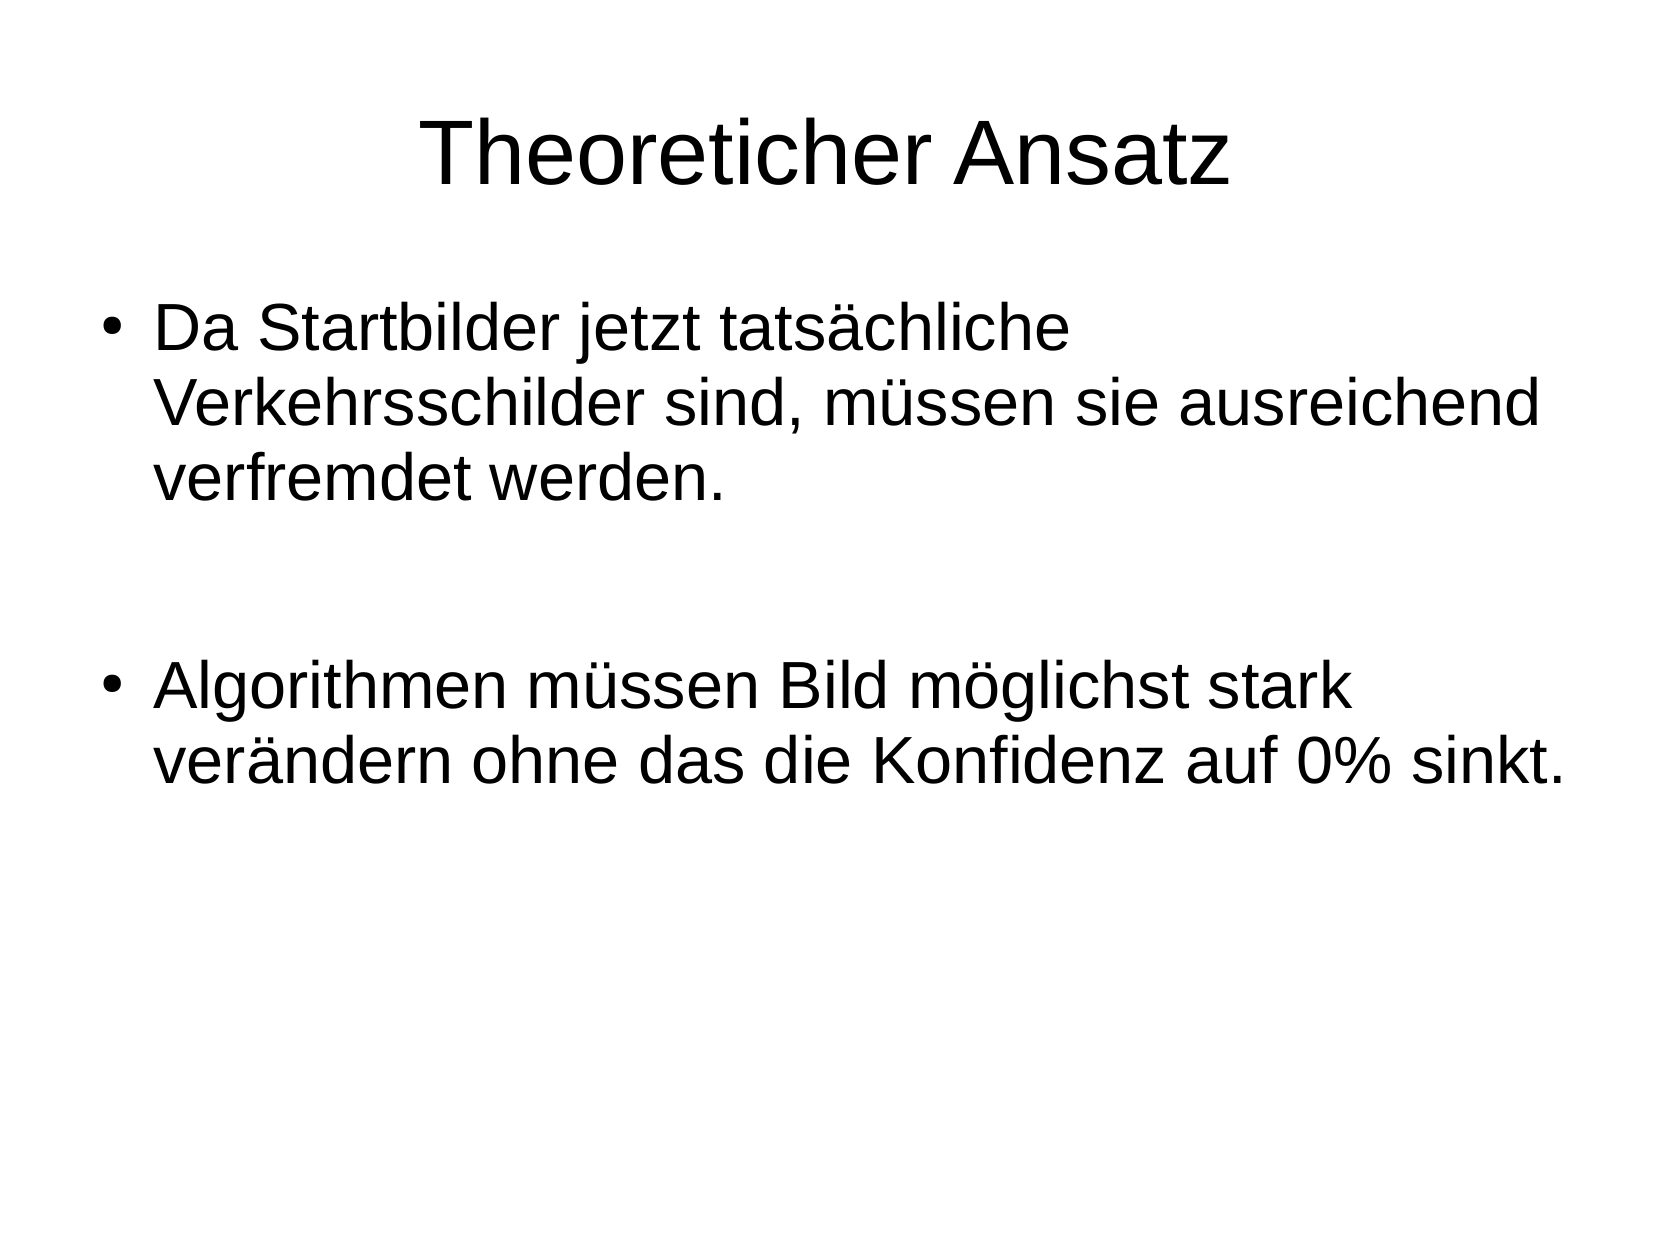

# Theoreticher Ansatz
Da Startbilder jetzt tatsächliche Verkehrsschilder sind, müssen sie ausreichend verfremdet werden.
Algorithmen müssen Bild möglichst stark verändern ohne das die Konfidenz auf 0% sinkt.